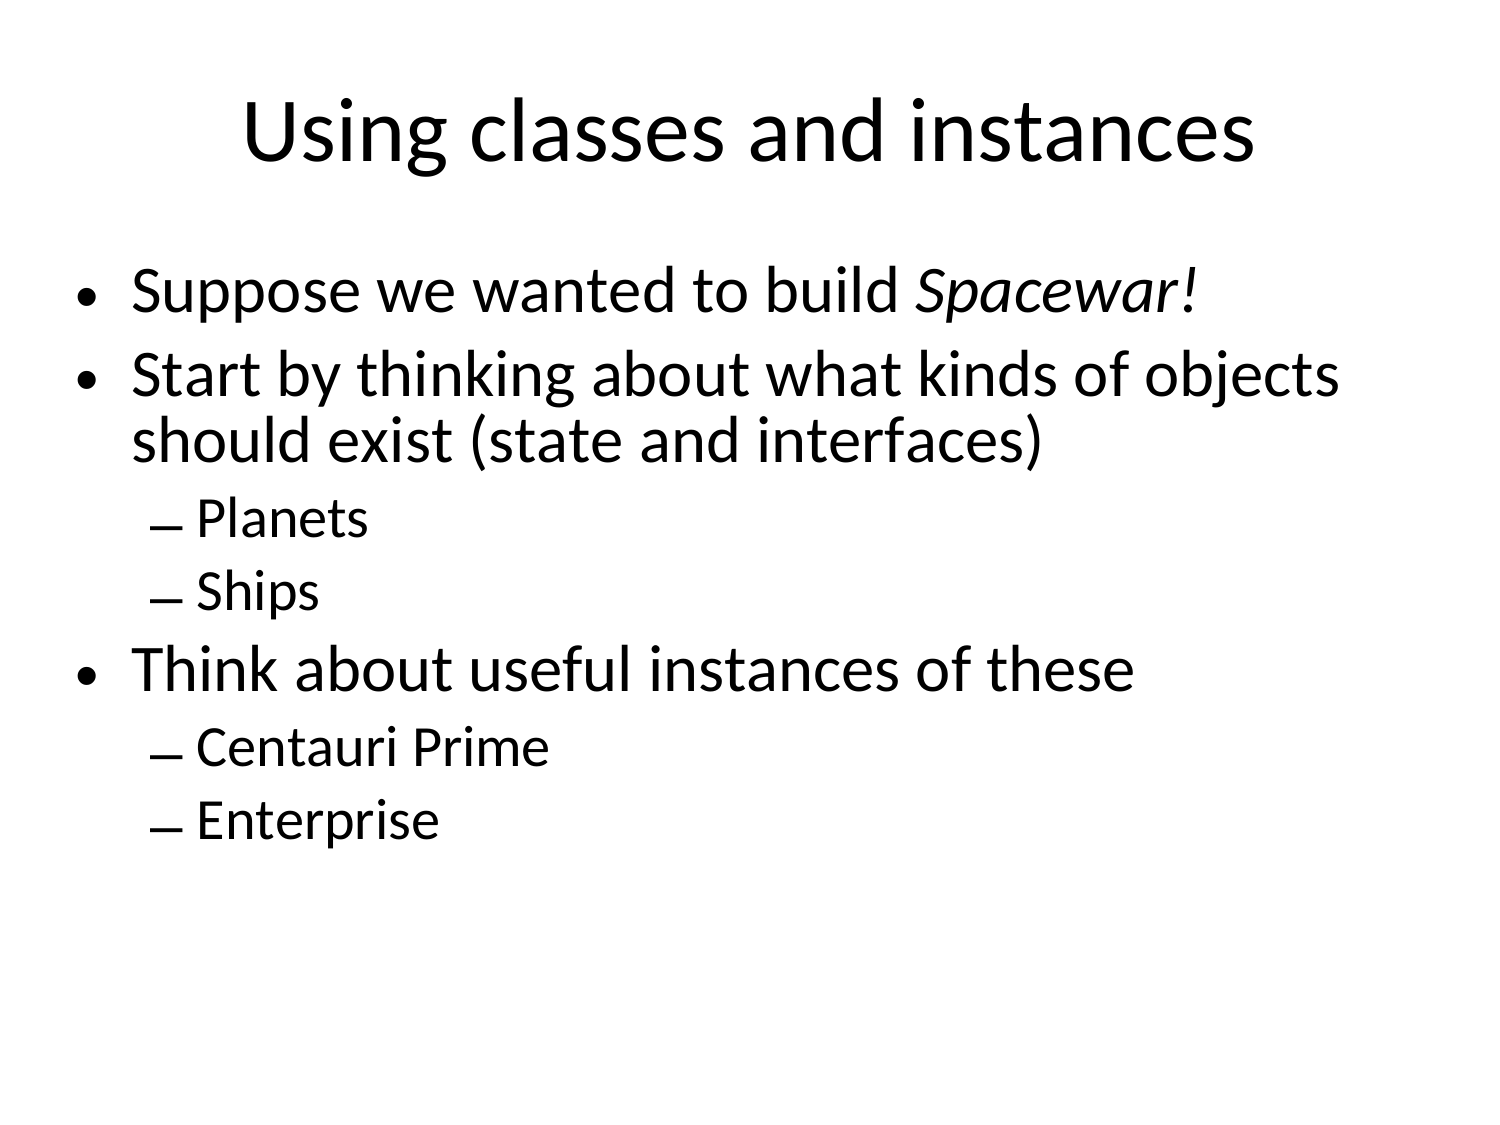

# Using classes and instances
Suppose we wanted to build Spacewar!
Start by thinking about what kinds of objects should exist (state and interfaces)
Planets
Ships
Think about useful instances of these
Centauri Prime
Enterprise